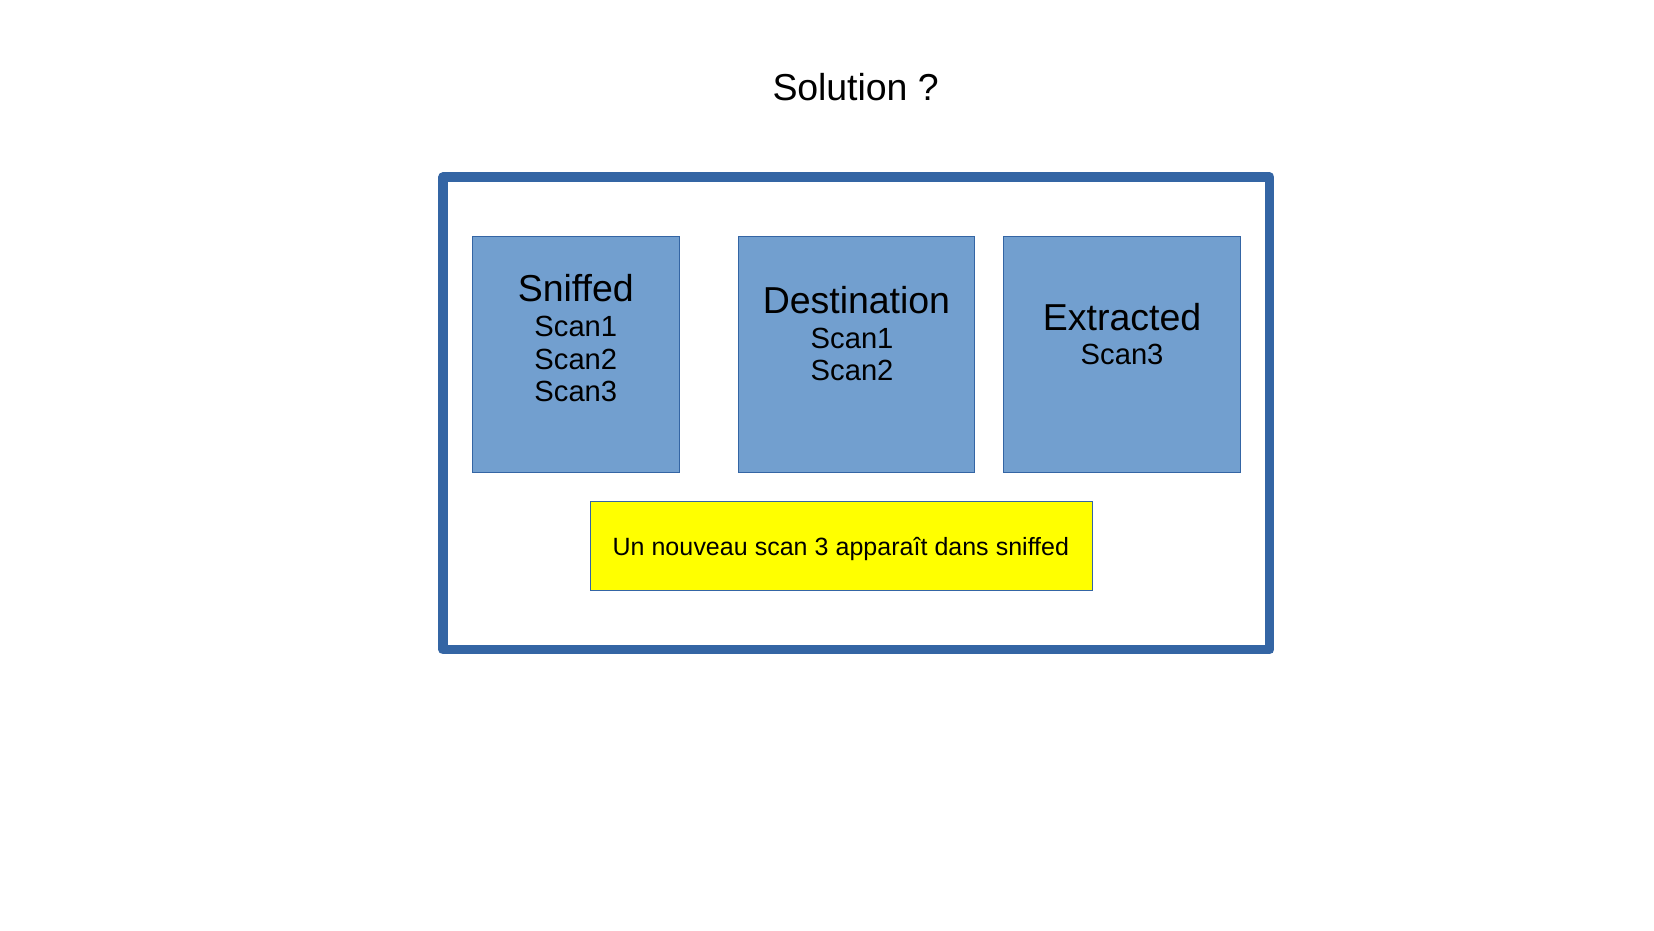

Solution ?
Sniffed
Scan1
Scan2
Scan3
Sniffed
Scan1
Scan2
Scan3
Destination
Destination
Scan1
Scan2
Extracted
Extracted
Scan3
Début : Destination et extracted vides
Un nouveau scan 3 apparaît dans sniffed